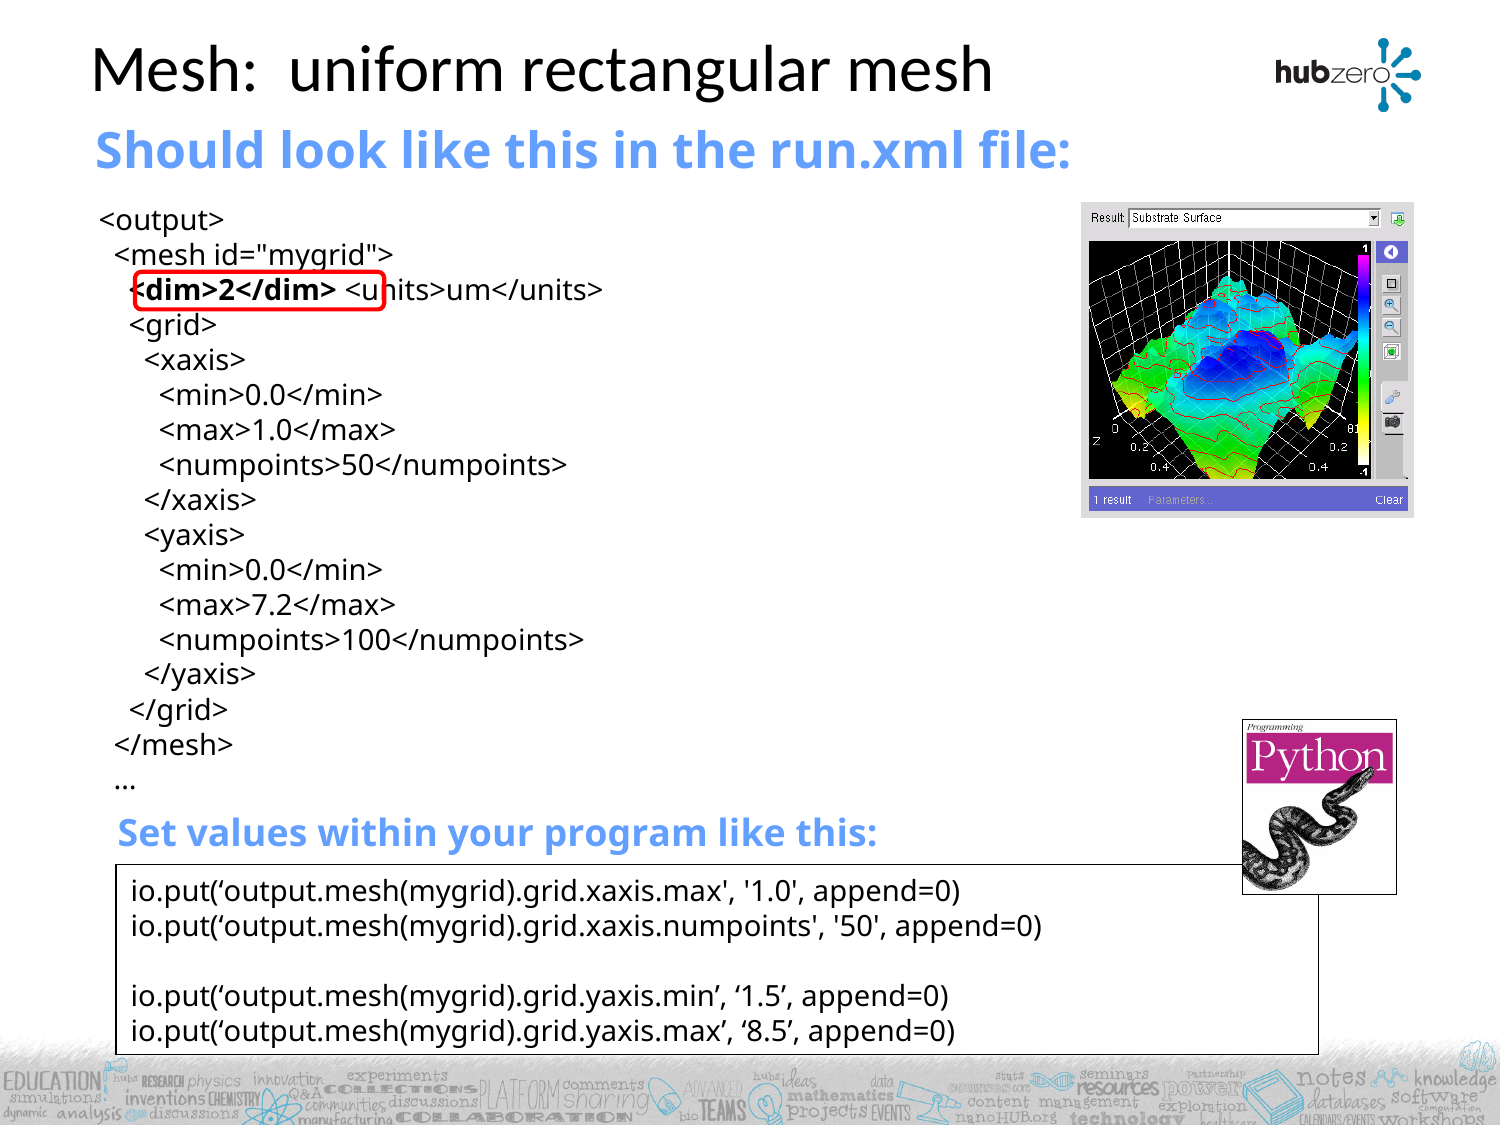

Mesh: uniform rectangular mesh
Should look like this in the run.xml file:
<output>
 <mesh id="mygrid">
 <dim>2</dim> <units>um</units>
 <grid>
 <xaxis>
 <min>0.0</min>
 <max>1.0</max>
 <numpoints>50</numpoints>
 </xaxis>
 <yaxis>
 <min>0.0</min>
 <max>7.2</max>
 <numpoints>100</numpoints>
 </yaxis>
 </grid>
 </mesh>
 …
Set values within your program like this:
io.put(‘output.mesh(mygrid).grid.xaxis.max', '1.0', append=0)
io.put(‘output.mesh(mygrid).grid.xaxis.numpoints', '50', append=0)
io.put(‘output.mesh(mygrid).grid.yaxis.min’, ‘1.5’, append=0)
io.put(‘output.mesh(mygrid).grid.yaxis.max’, ‘8.5’, append=0)